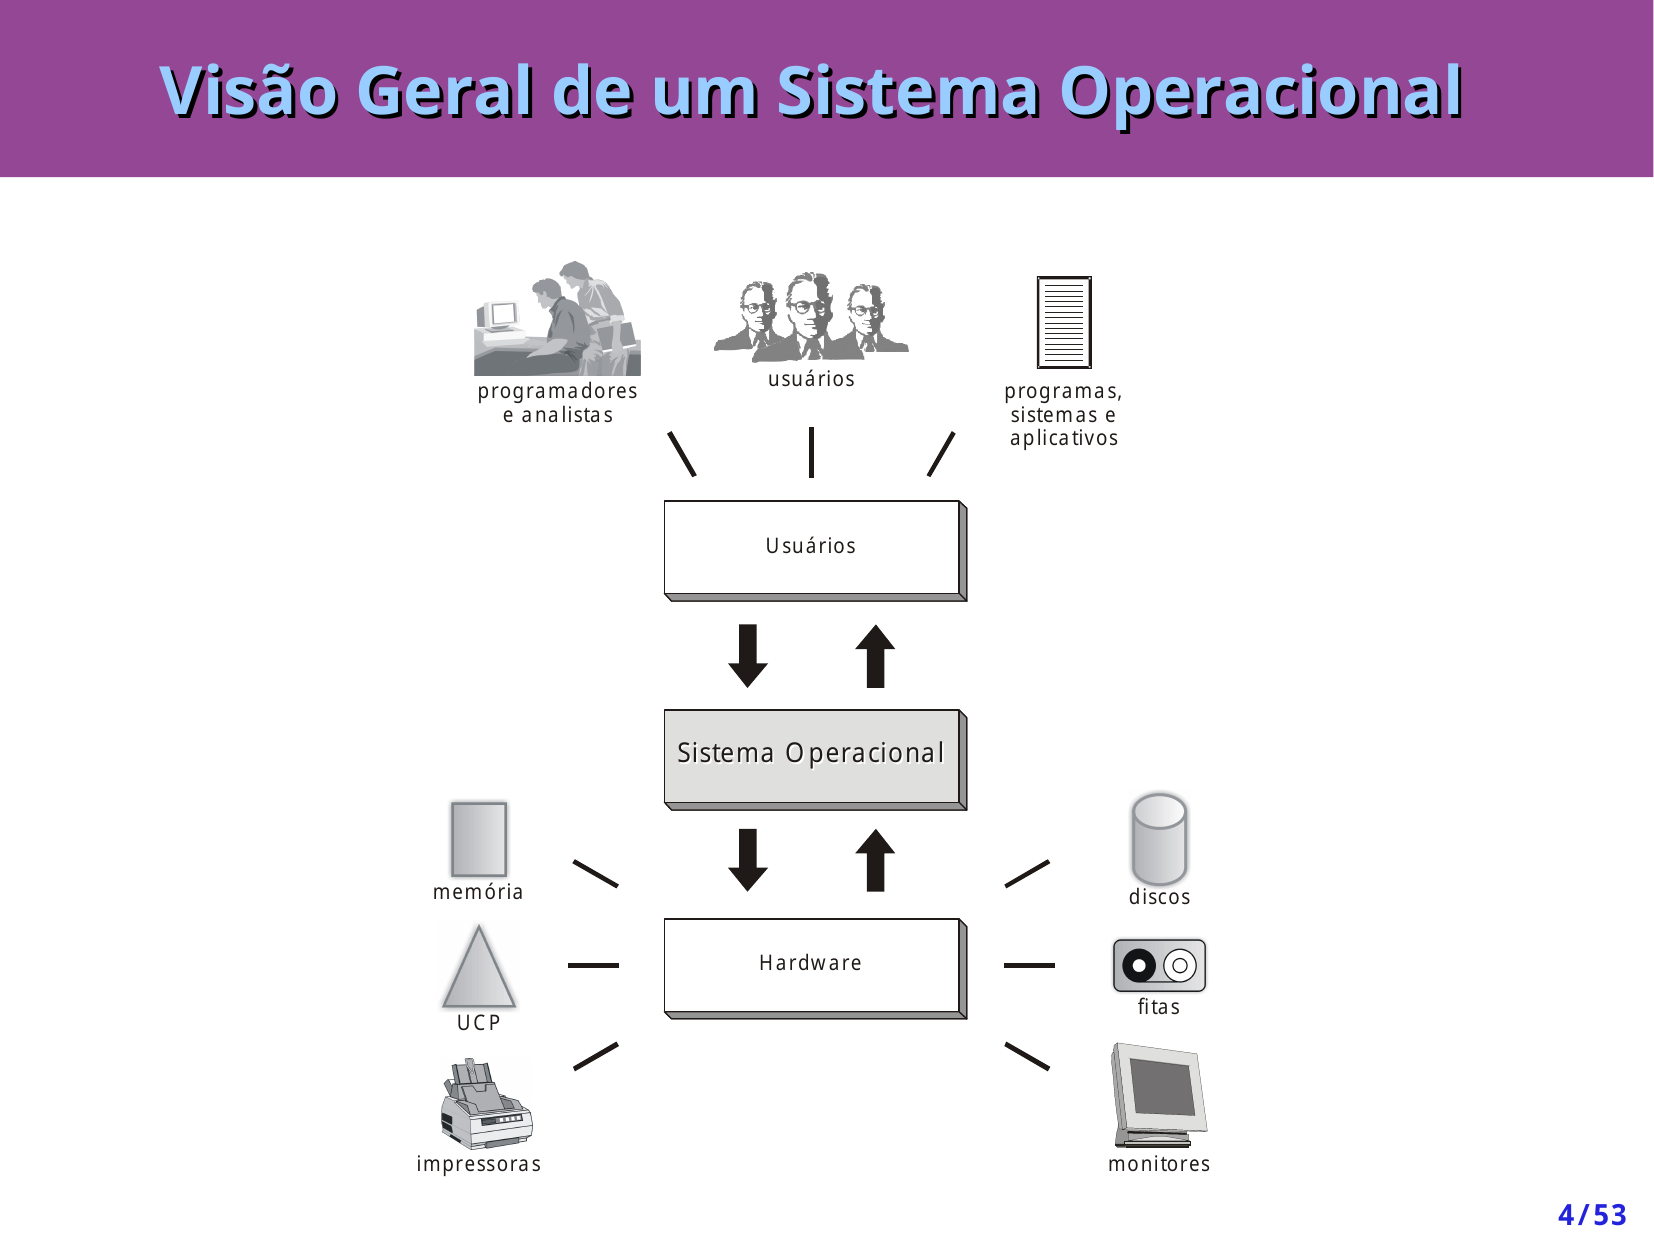

# Visão Geral de um Sistema Operacional
4